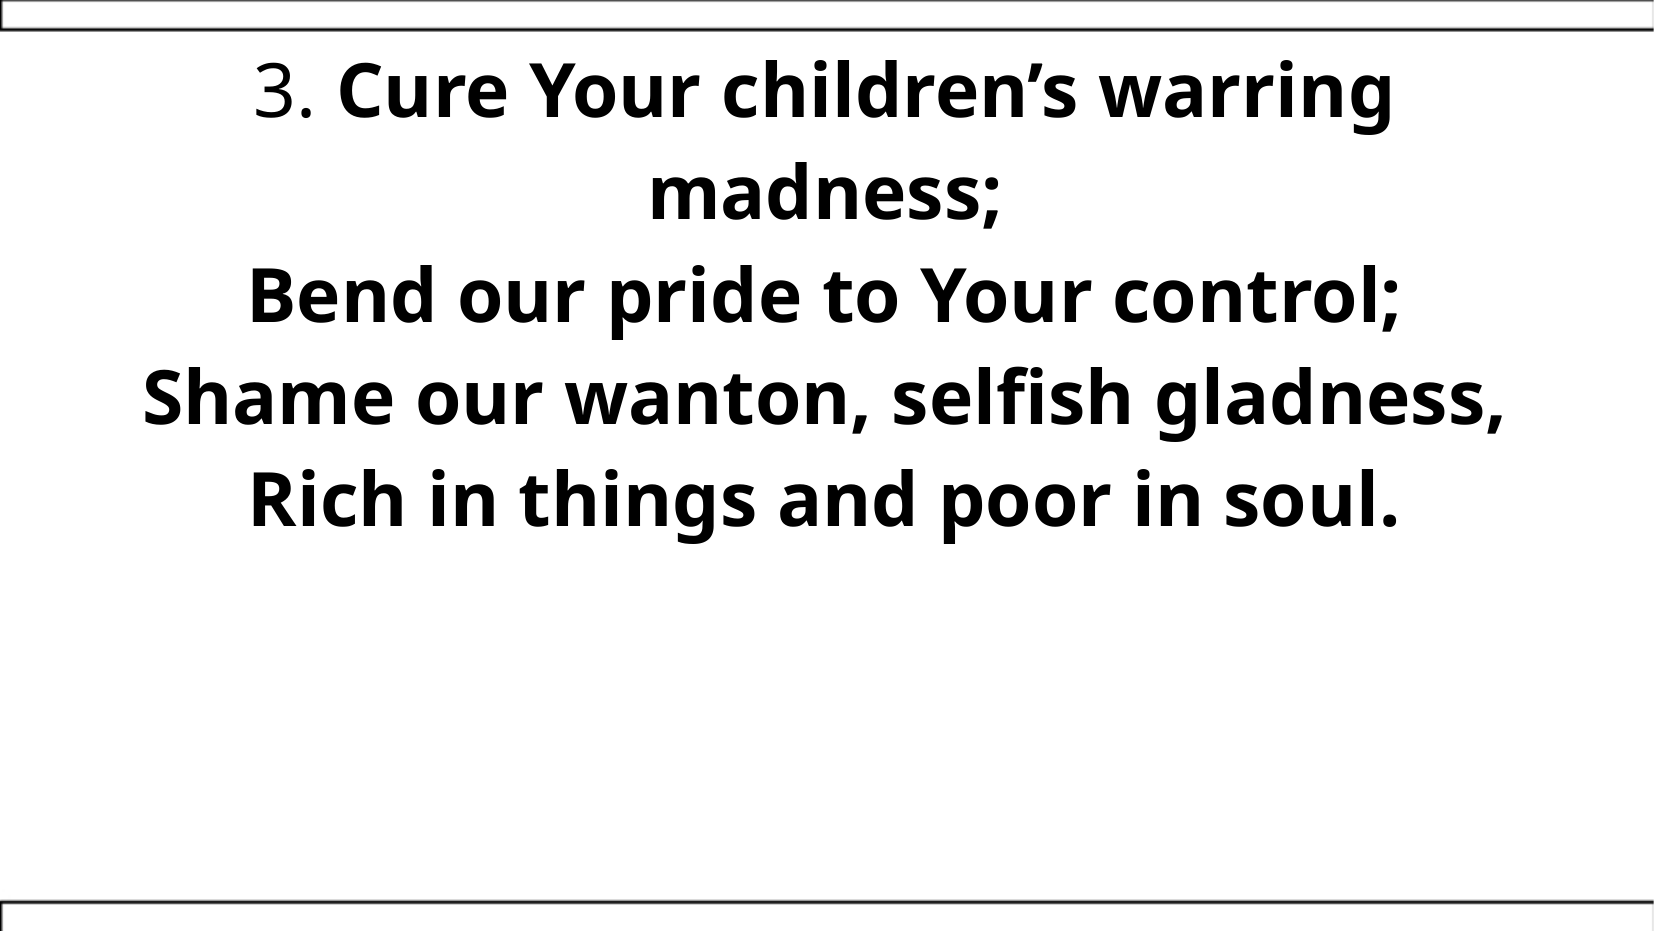

3. Cure Your children’s warring madness;
Bend our pride to Your control;
Shame our wanton, selfish gladness,
Rich in things and poor in soul.